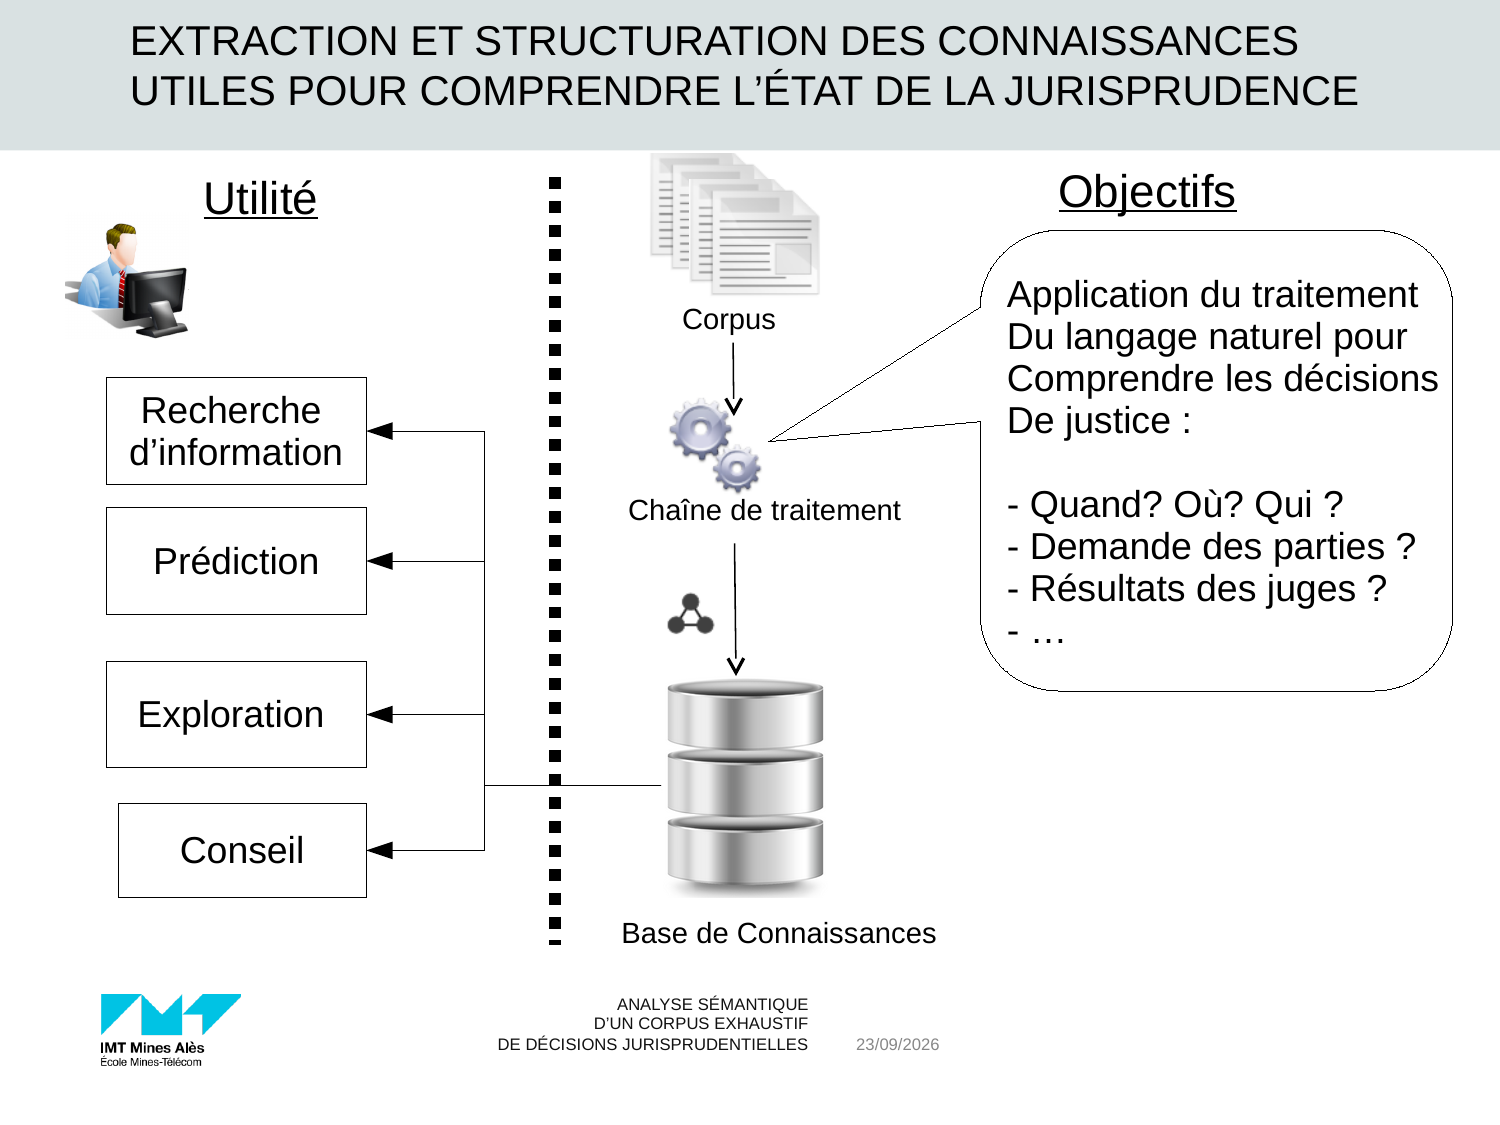

# EXTRACTION ET STRUCTURATION DES CONNAISSANCES UTILES POUR COMPRENDRE L’ÉTAT DE LA JURISPRUDENCE
Objectifs
Utilité
Application du traitement
Du langage naturel pour
Comprendre les décisions
De justice :
- Quand? Où? Qui ?
- Demande des parties ?
- Résultats des juges ?
- …
Corpus
Recherche
d’information
Chaîne de traitement
Prédiction
Exploration
Conseil
Base de Connaissances
Analyse sémantique
 d’un corpus Exhaustif
de décisions jurisprudentielles